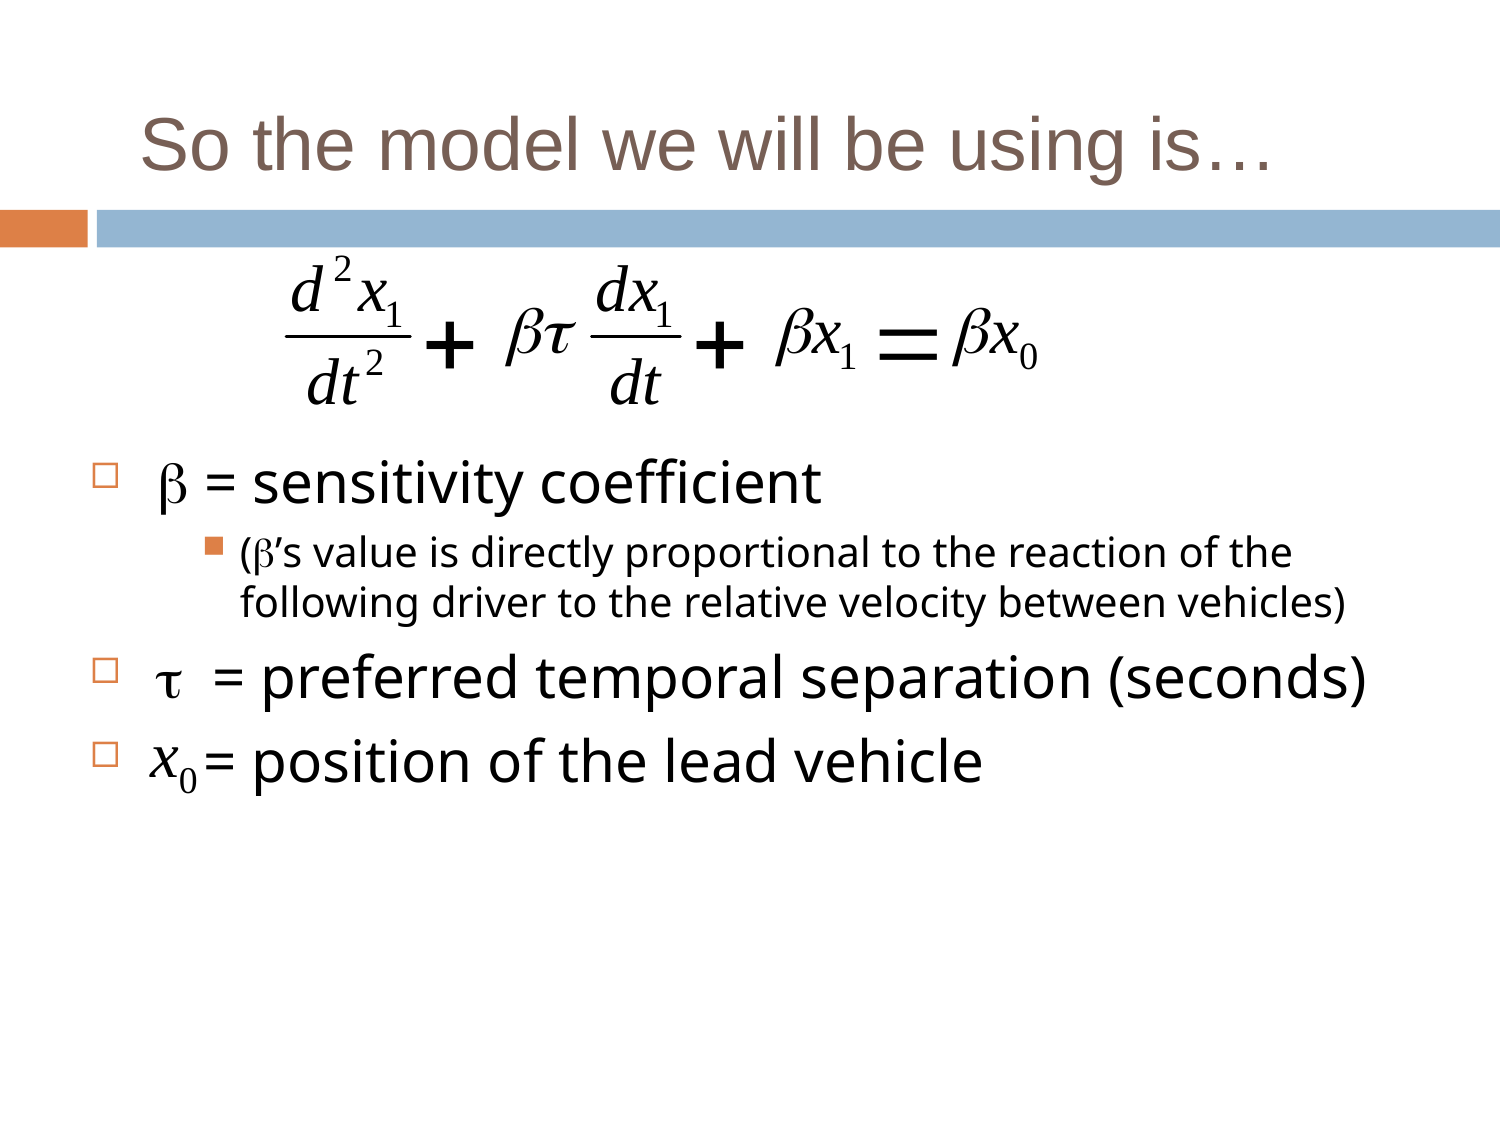

So the model we will be using is…
#  = sensitivity coefficient
(’s value is directly proportional to the reaction of the following driver to the relative velocity between vehicles)
 = preferred temporal separation (seconds)
 = position of the lead vehicle